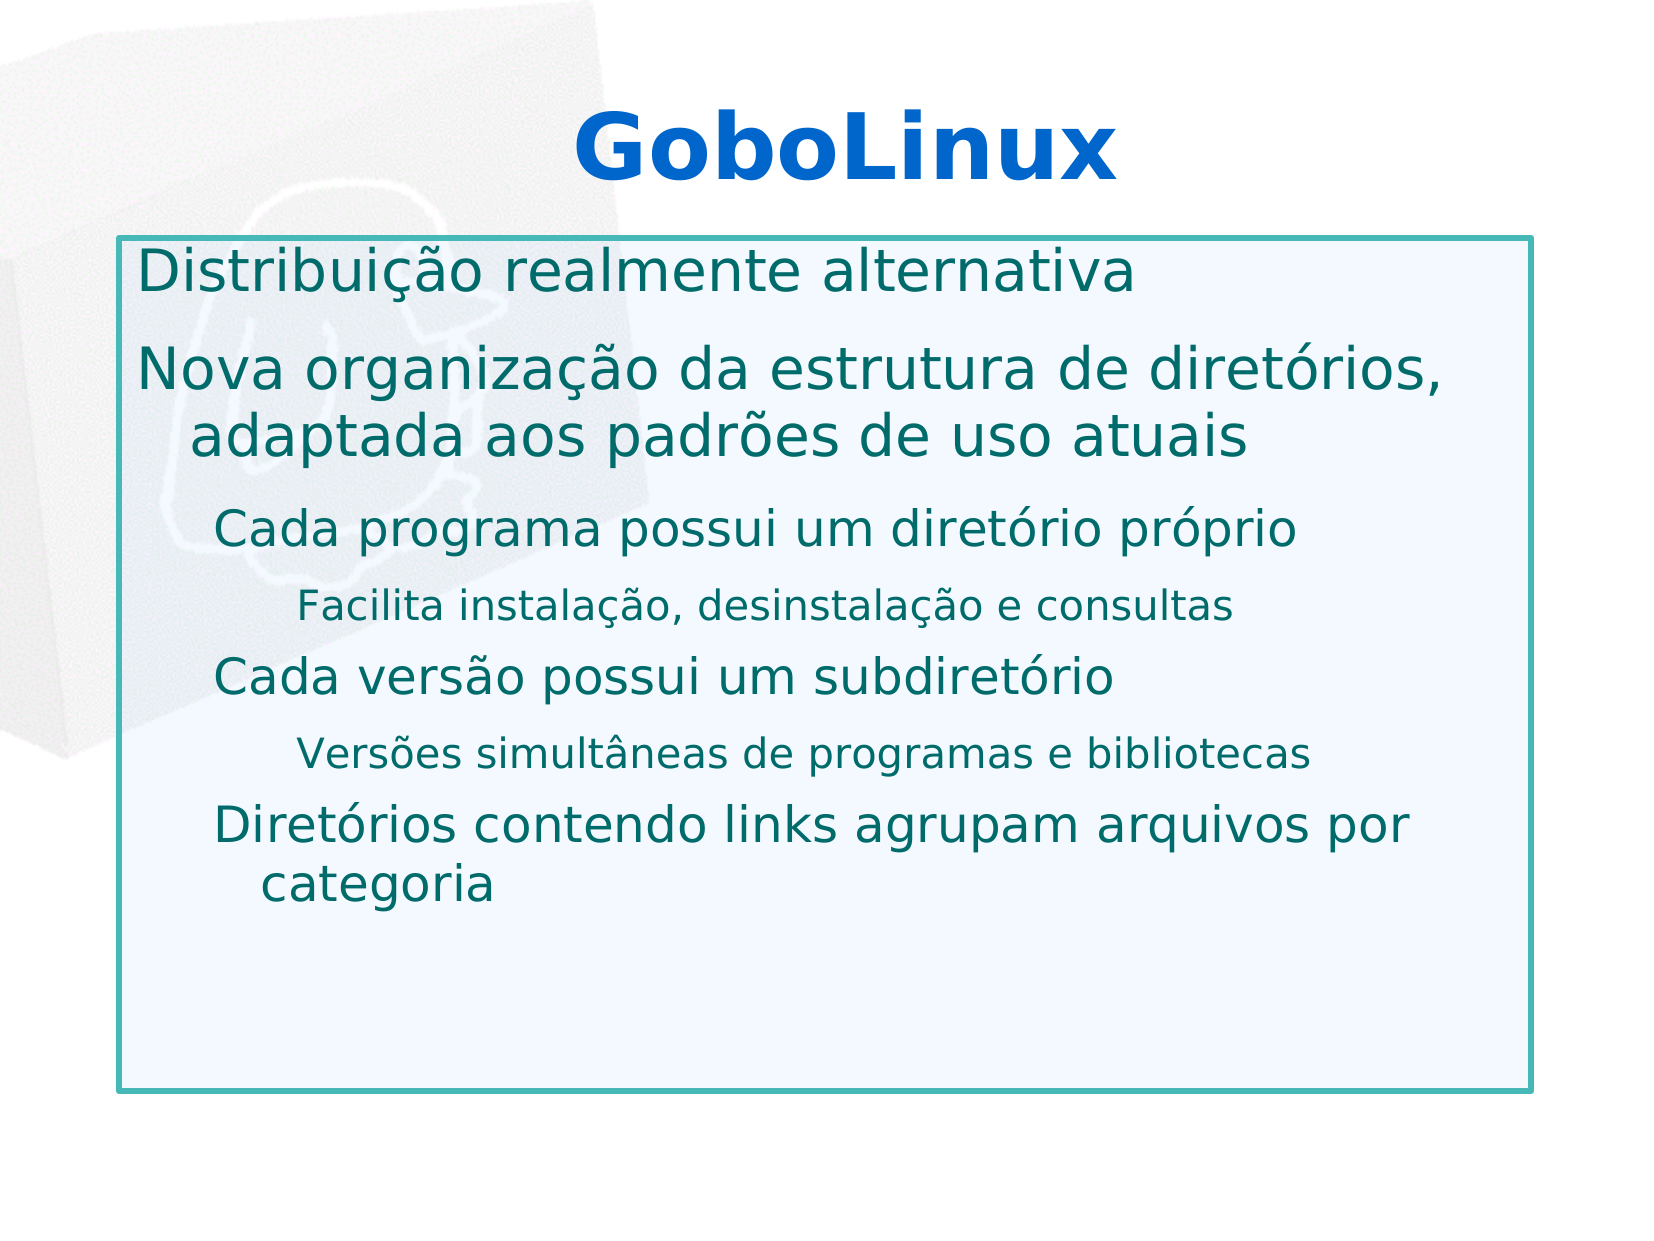

# GoboLinux
Distribuição realmente alternativa
Nova organização da estrutura de diretórios, adaptada aos padrões de uso atuais
Cada programa possui um diretório próprio
Facilita instalação, desinstalação e consultas
Cada versão possui um subdiretório
Versões simultâneas de programas e bibliotecas
Diretórios contendo links agrupam arquivos por categoria